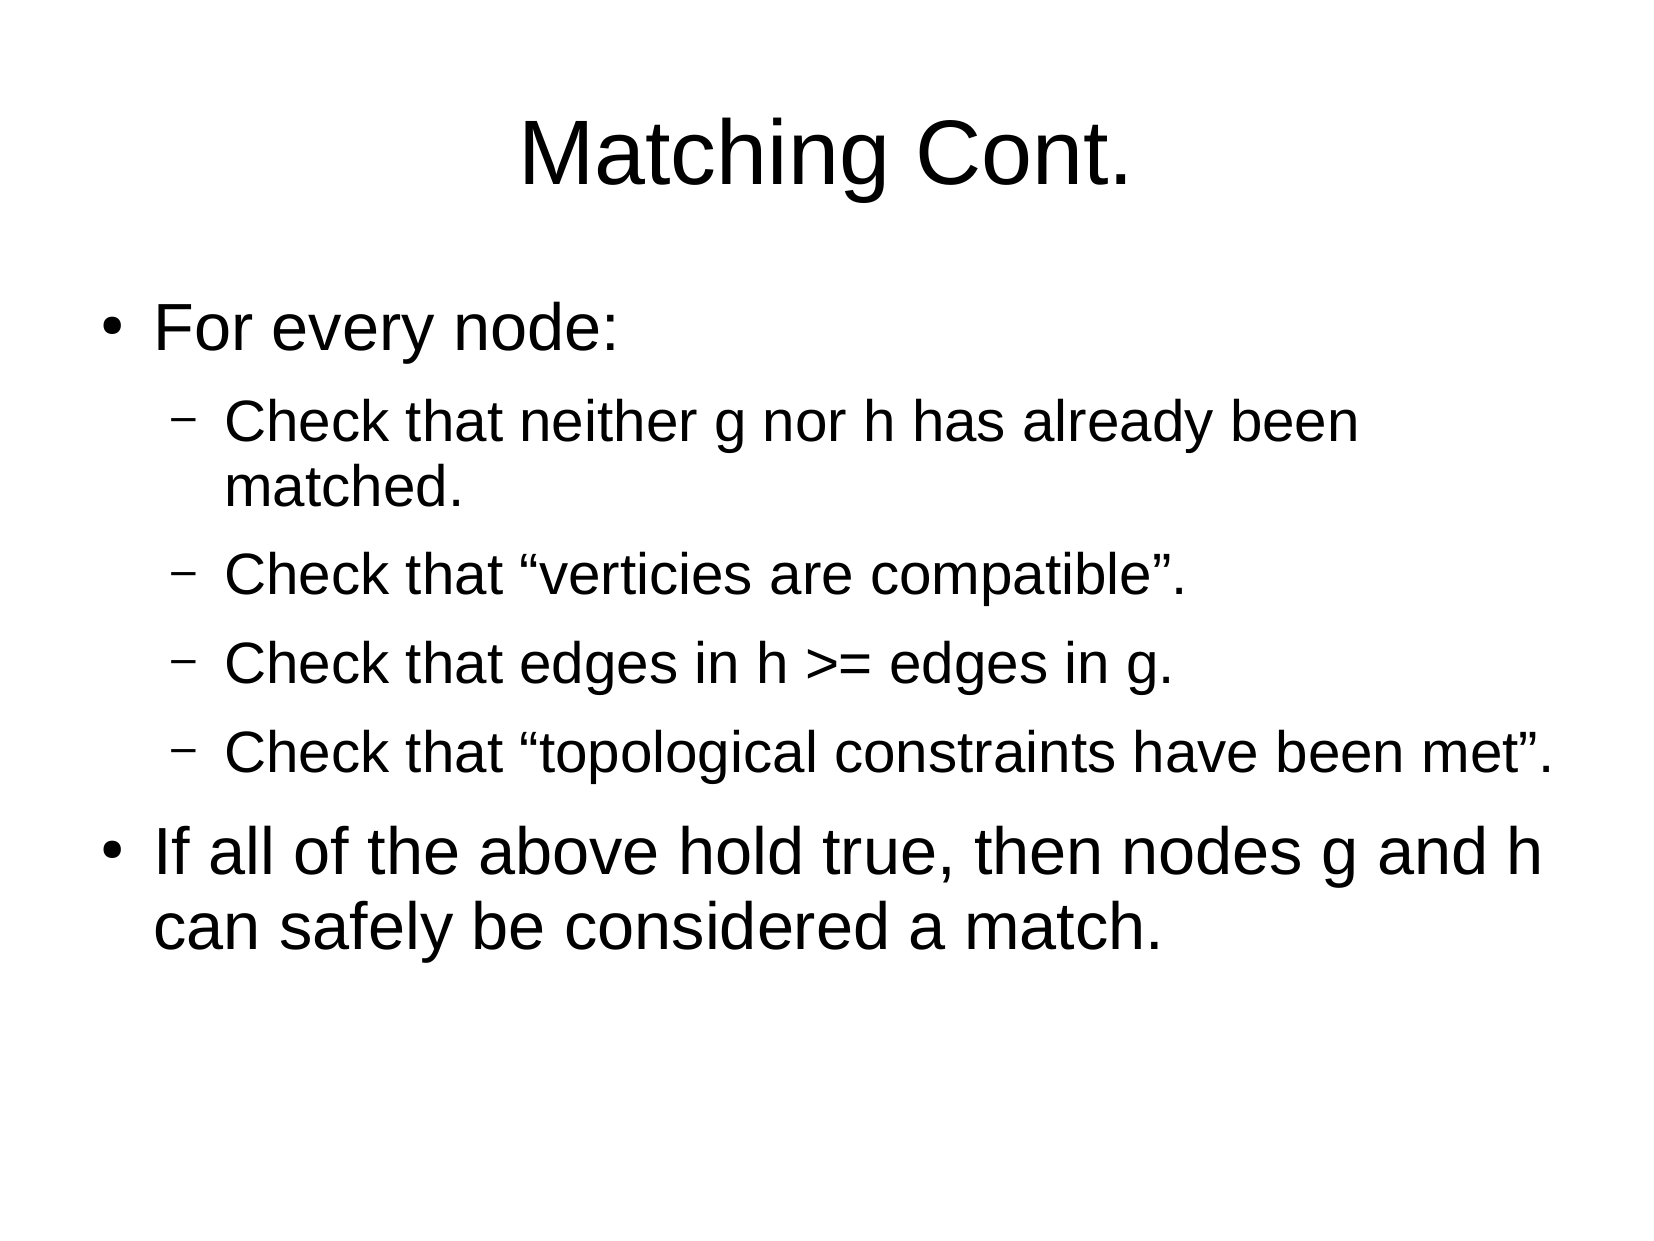

# Matching Cont.
For every node:
Check that neither g nor h has already been matched.
Check that “verticies are compatible”.
Check that edges in h >= edges in g.
Check that “topological constraints have been met”.
If all of the above hold true, then nodes g and h can safely be considered a match.